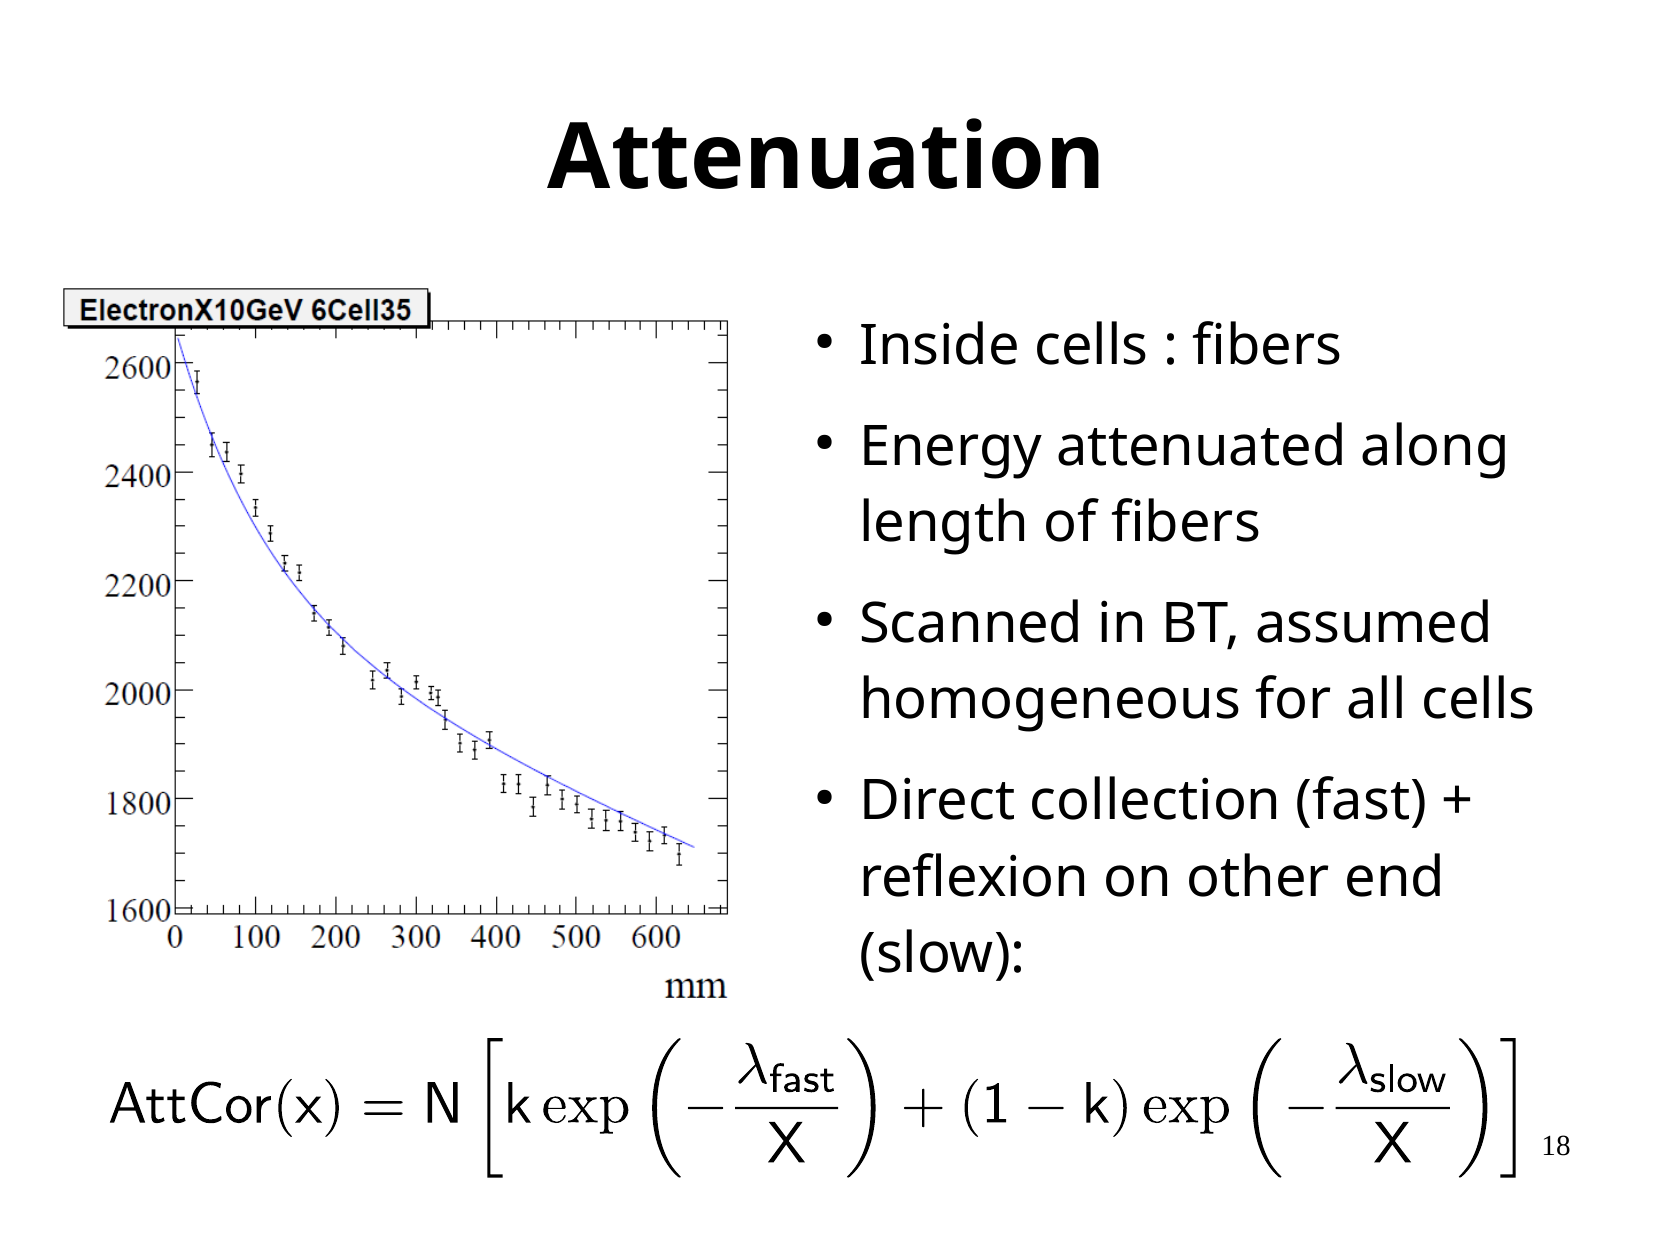

# Attenuation
Inside cells : fibers
Energy attenuated along length of fibers
Scanned in BT, assumed homogeneous for all cells
Direct collection (fast) + reflexion on other end (slow):
18